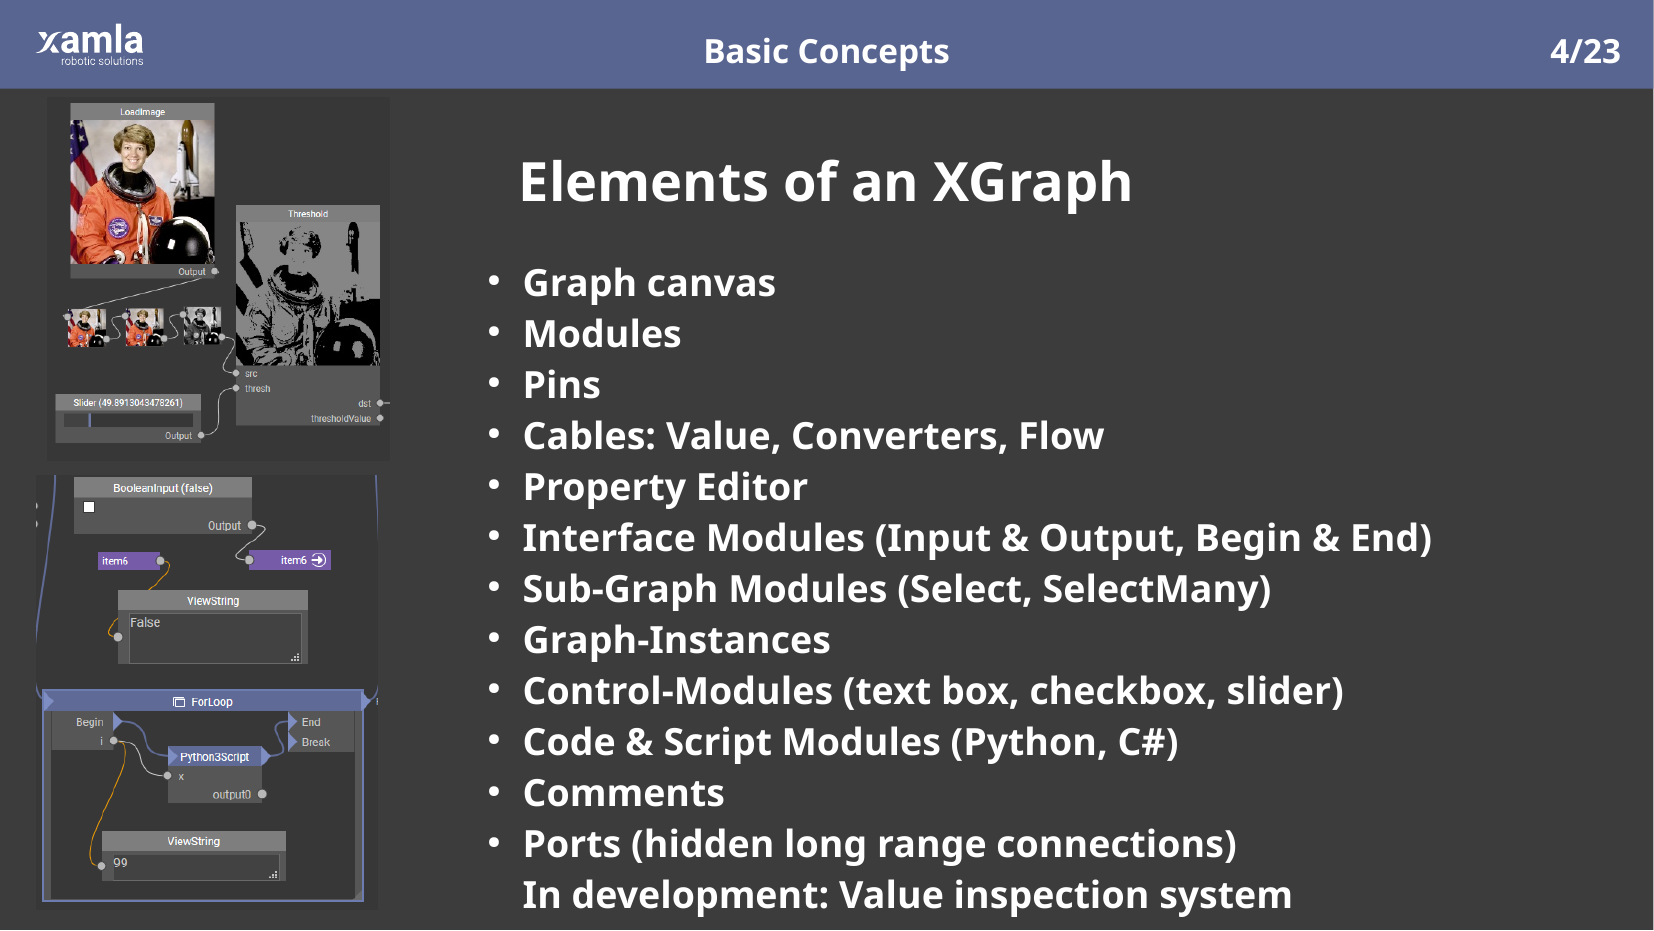

Basic Concepts
4/23
Elements of an XGraph
Graph canvas
Modules
Pins
Cables: Value, Converters, Flow
Property Editor
Interface Modules (Input & Output, Begin & End)
Sub-Graph Modules (Select, SelectMany)
Graph-Instances
Control-Modules (text box, checkbox, slider)
Code & Script Modules (Python, C#)
Comments
Ports (hidden long range connections)
In development: Value inspection system